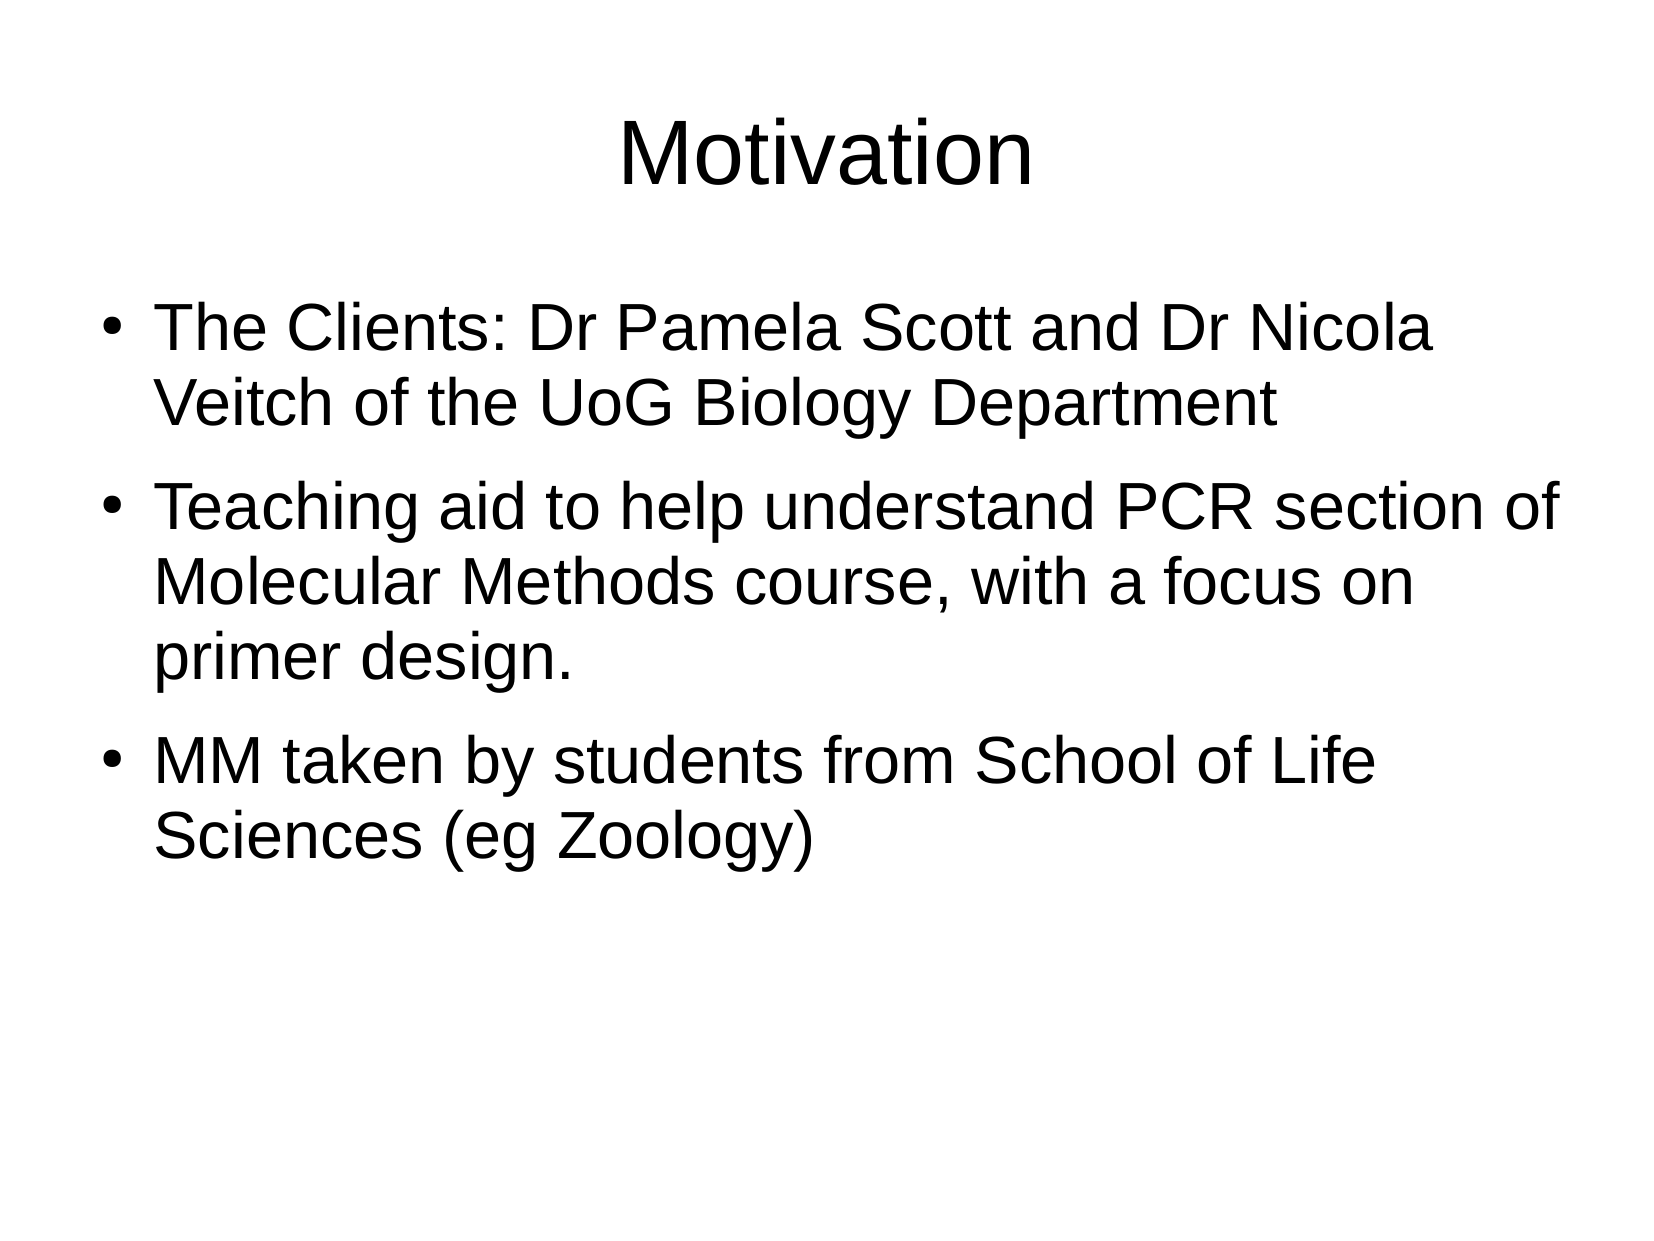

# Motivation
The Clients: Dr Pamela Scott and Dr Nicola Veitch of the UoG Biology Department
Teaching aid to help understand PCR section of Molecular Methods course, with a focus on primer design.
MM taken by students from School of Life Sciences (eg Zoology)